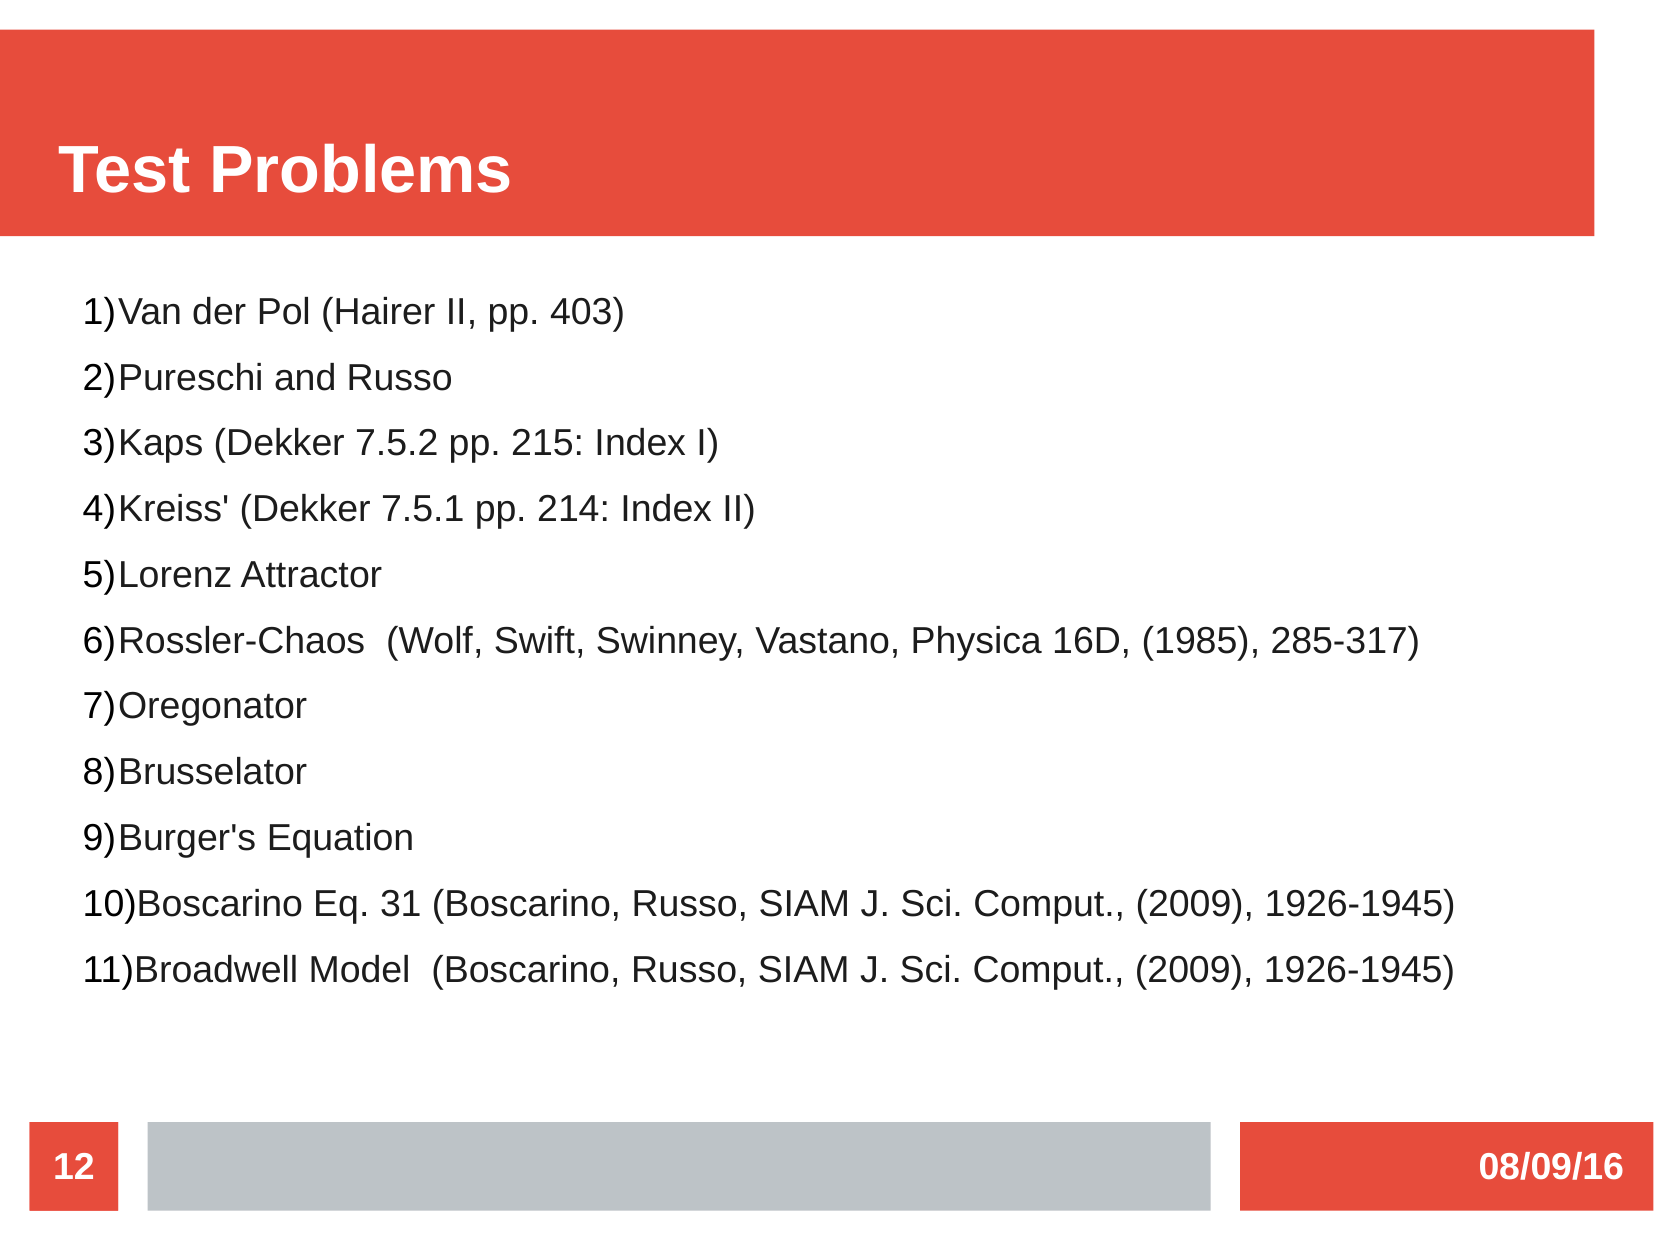

# Test Problems
Van der Pol (Hairer II, pp. 403)
Pureschi and Russo
Kaps (Dekker 7.5.2 pp. 215: Index I)
Kreiss' (Dekker 7.5.1 pp. 214: Index II)
Lorenz Attractor
Rossler-Chaos (Wolf, Swift, Swinney, Vastano, Physica 16D, (1985), 285-317)
Oregonator
Brusselator
Burger's Equation
Boscarino Eq. 31 (Boscarino, Russo, SIAM J. Sci. Comput., (2009), 1926-1945)
Broadwell Model (Boscarino, Russo, SIAM J. Sci. Comput., (2009), 1926-1945)
12
08/09/16